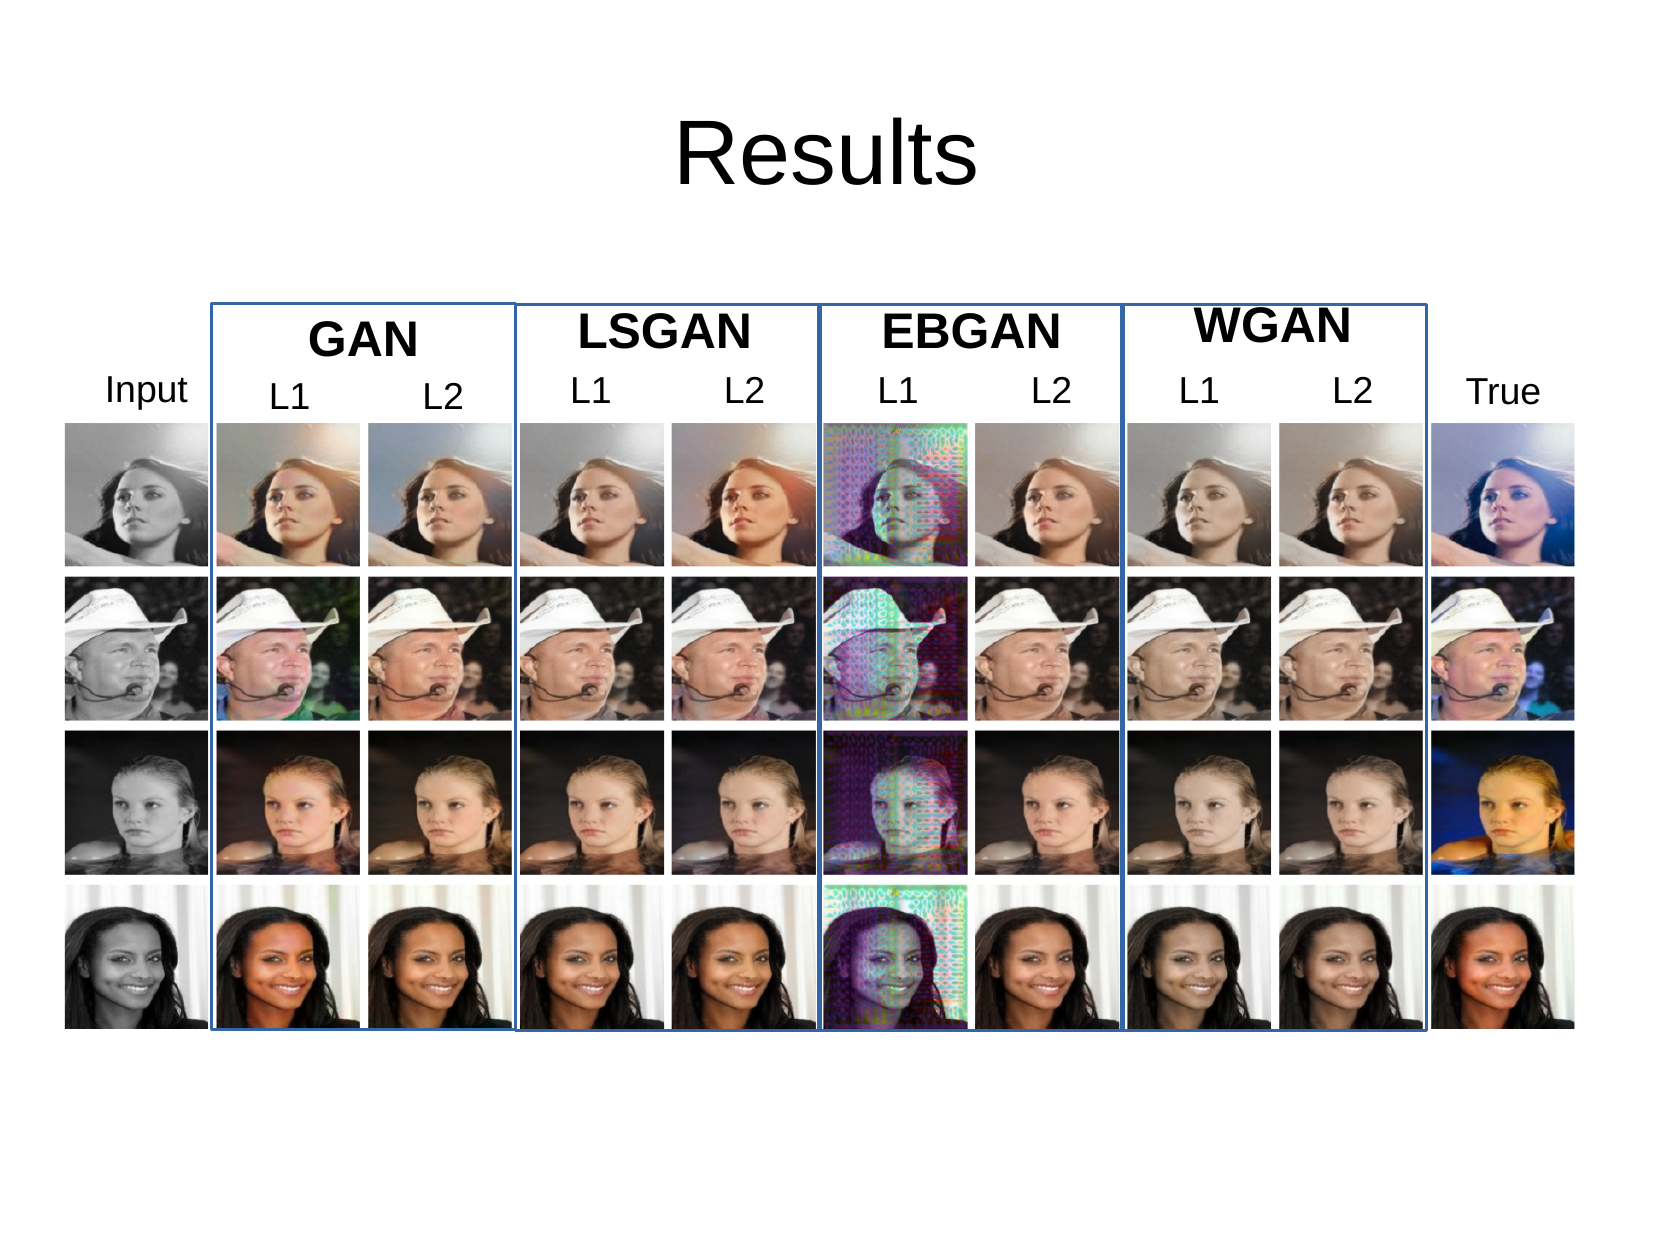

# Results
WGAN
LSGAN
EBGAN
GAN
Input
L1
L2
L1
L2
L1
L2
True
L1
L2